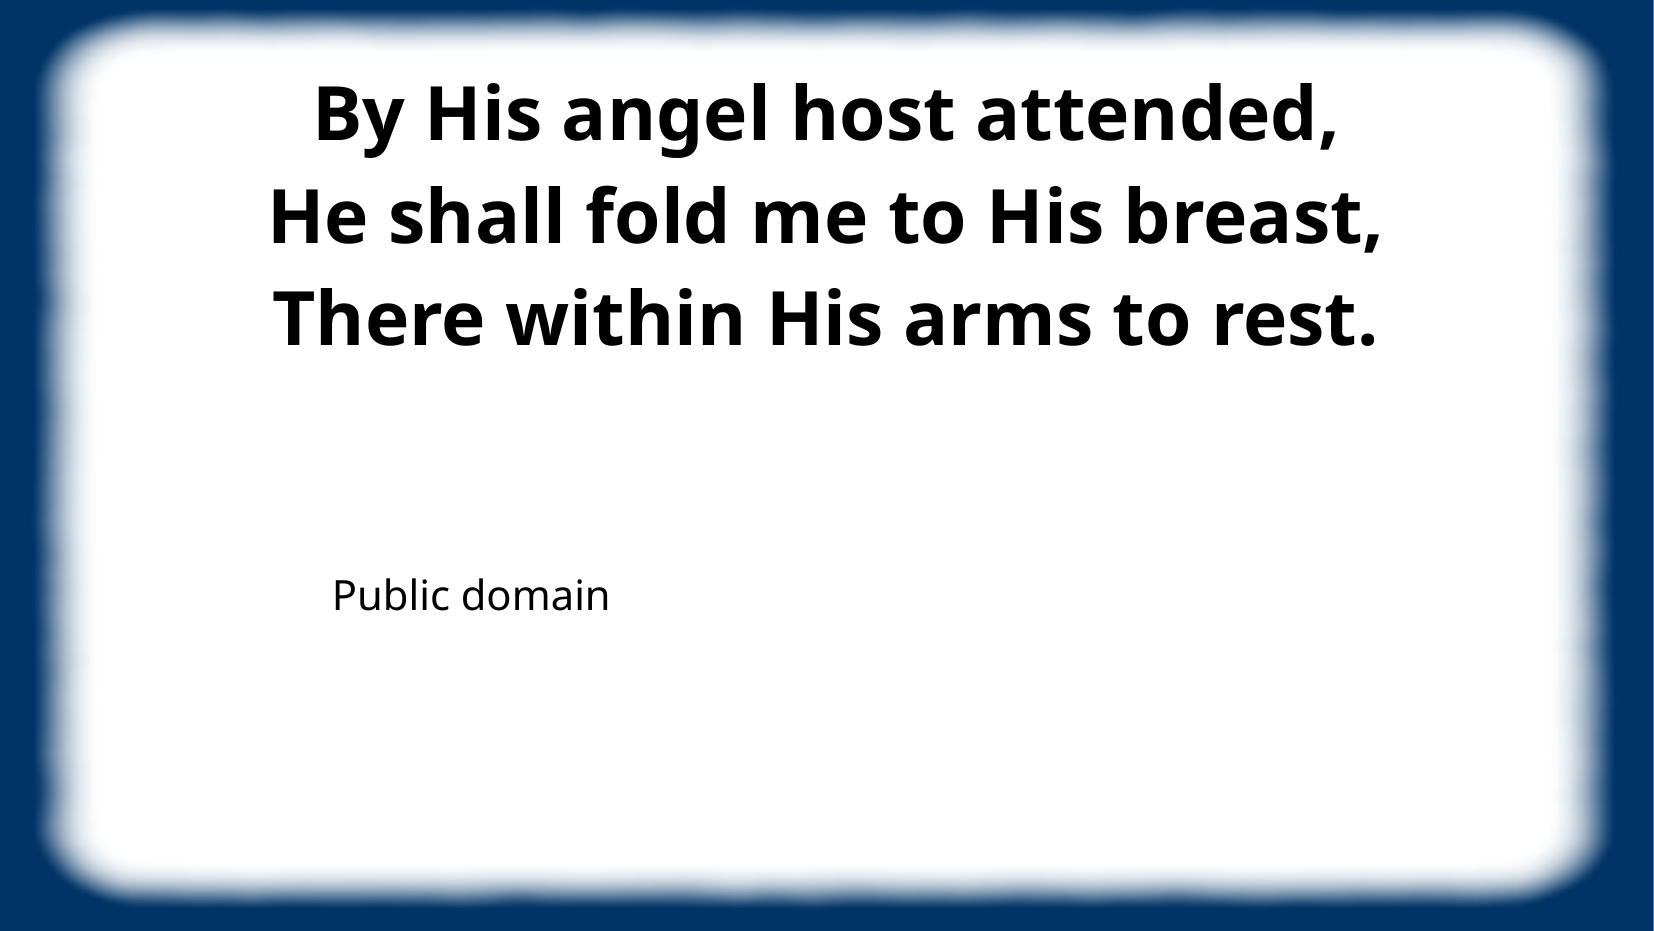

By His angel host attended,
He shall fold me to His breast,
There within His arms to rest.
 Public domain